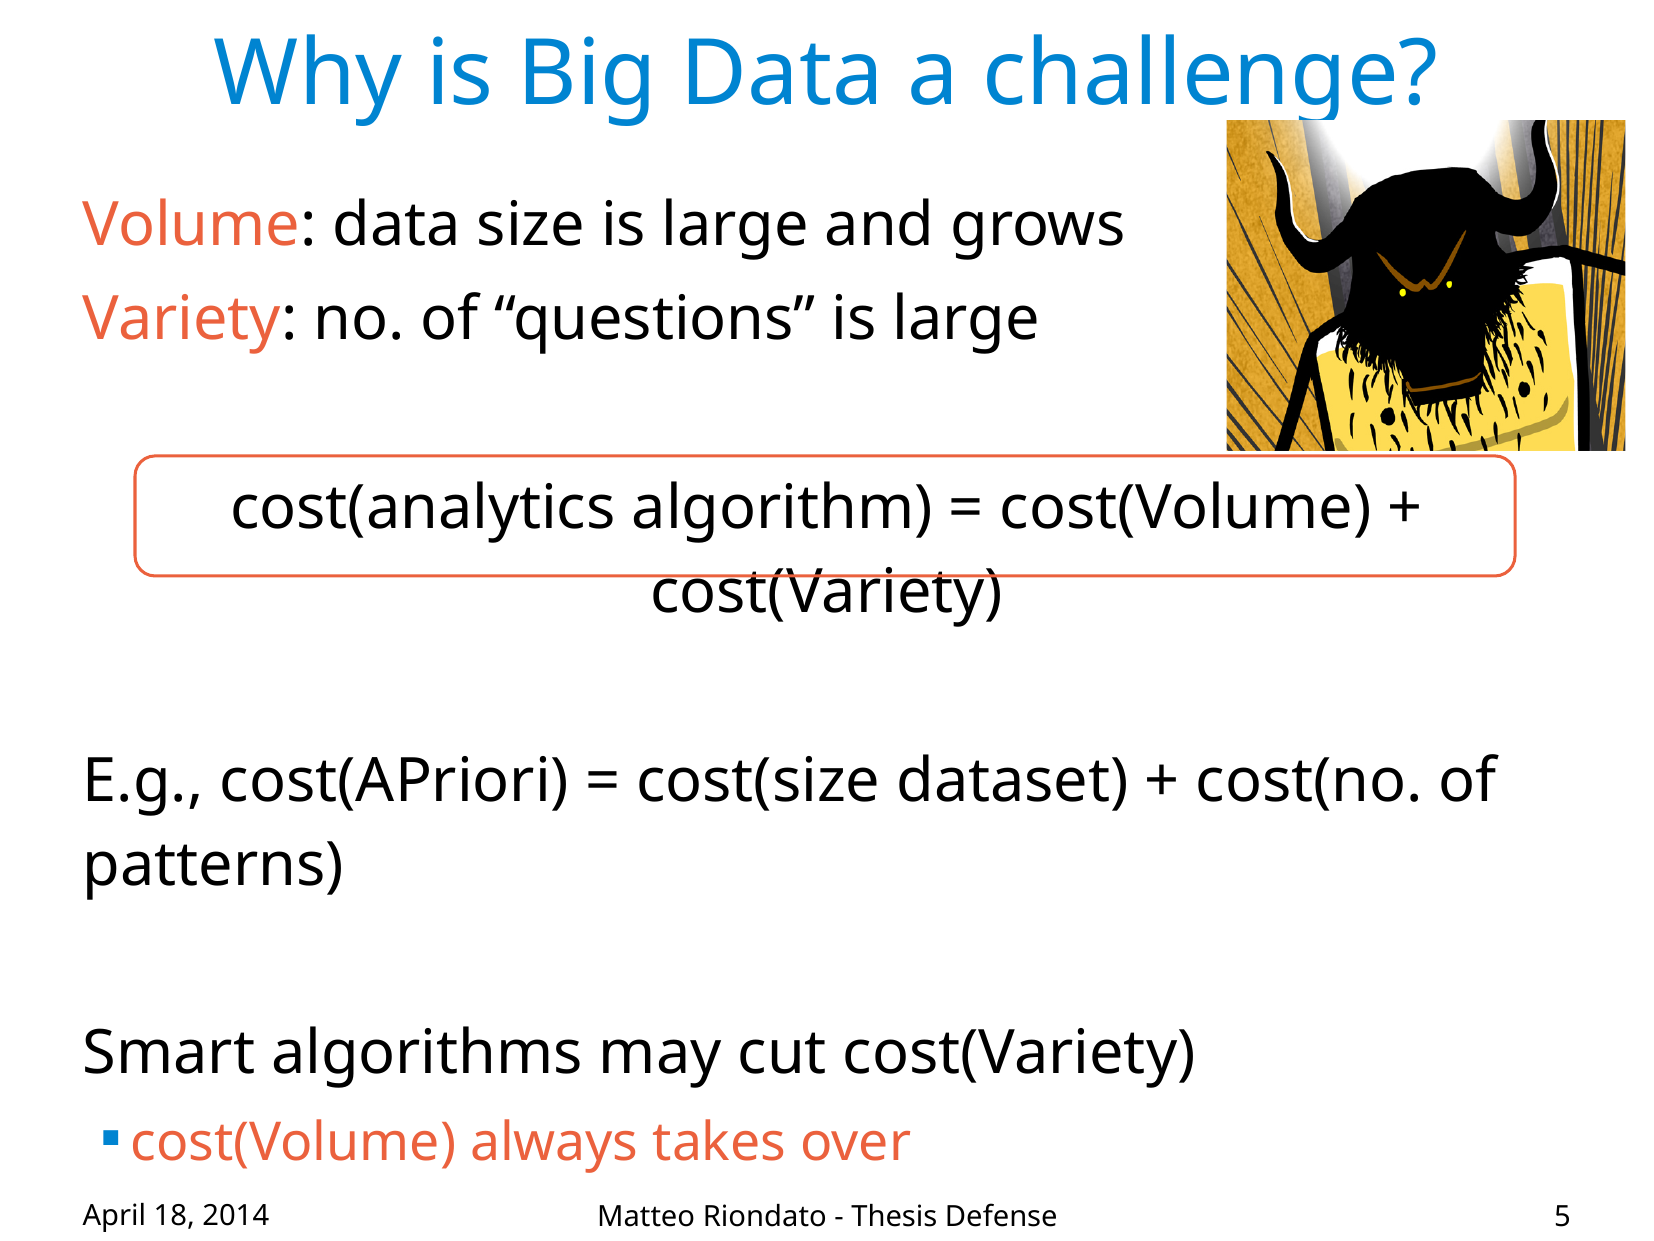

# Why is Big Data a challenge?
Volume: data size is large and grows
Variety: no. of “questions” is large
cost(analytics algorithm) = cost(Volume) + cost(Variety)
E.g., cost(APriori) = cost(size dataset) + cost(no. of patterns)
Smart algorithms may cut cost(Variety)
cost(Volume) always takes over
April 18, 2014
Matteo Riondato - Thesis Defense
5